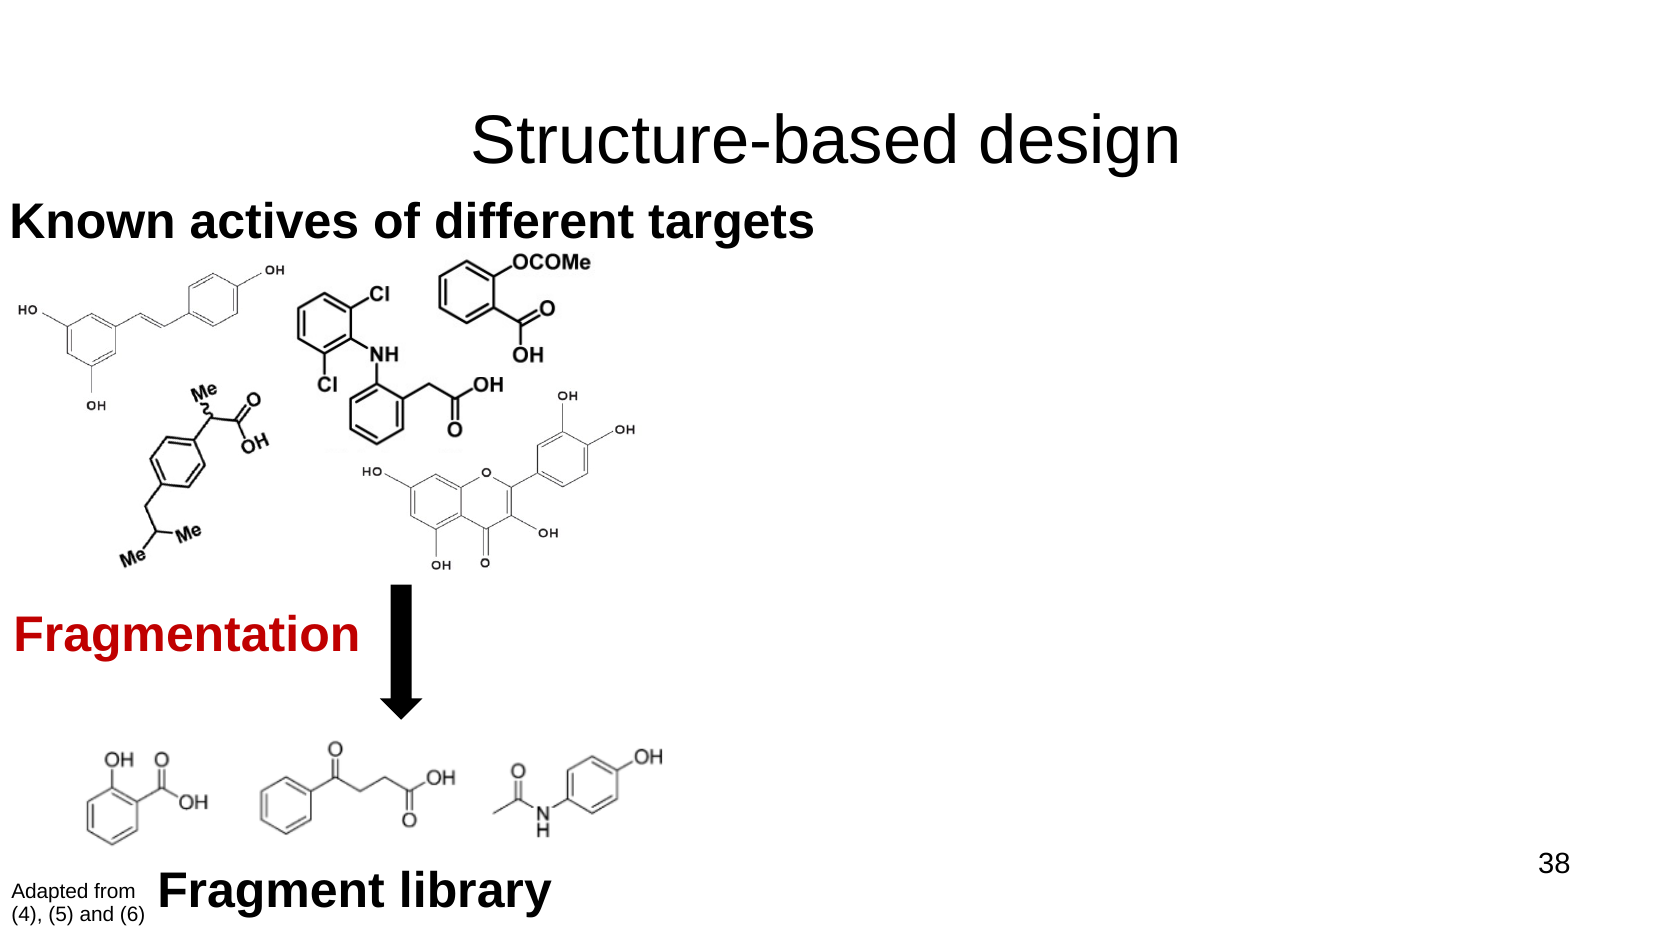

# Structure-based design
Known actives of different targets
Fragmentation
38
Fragment library
Adapted from (4), (5) and (6)